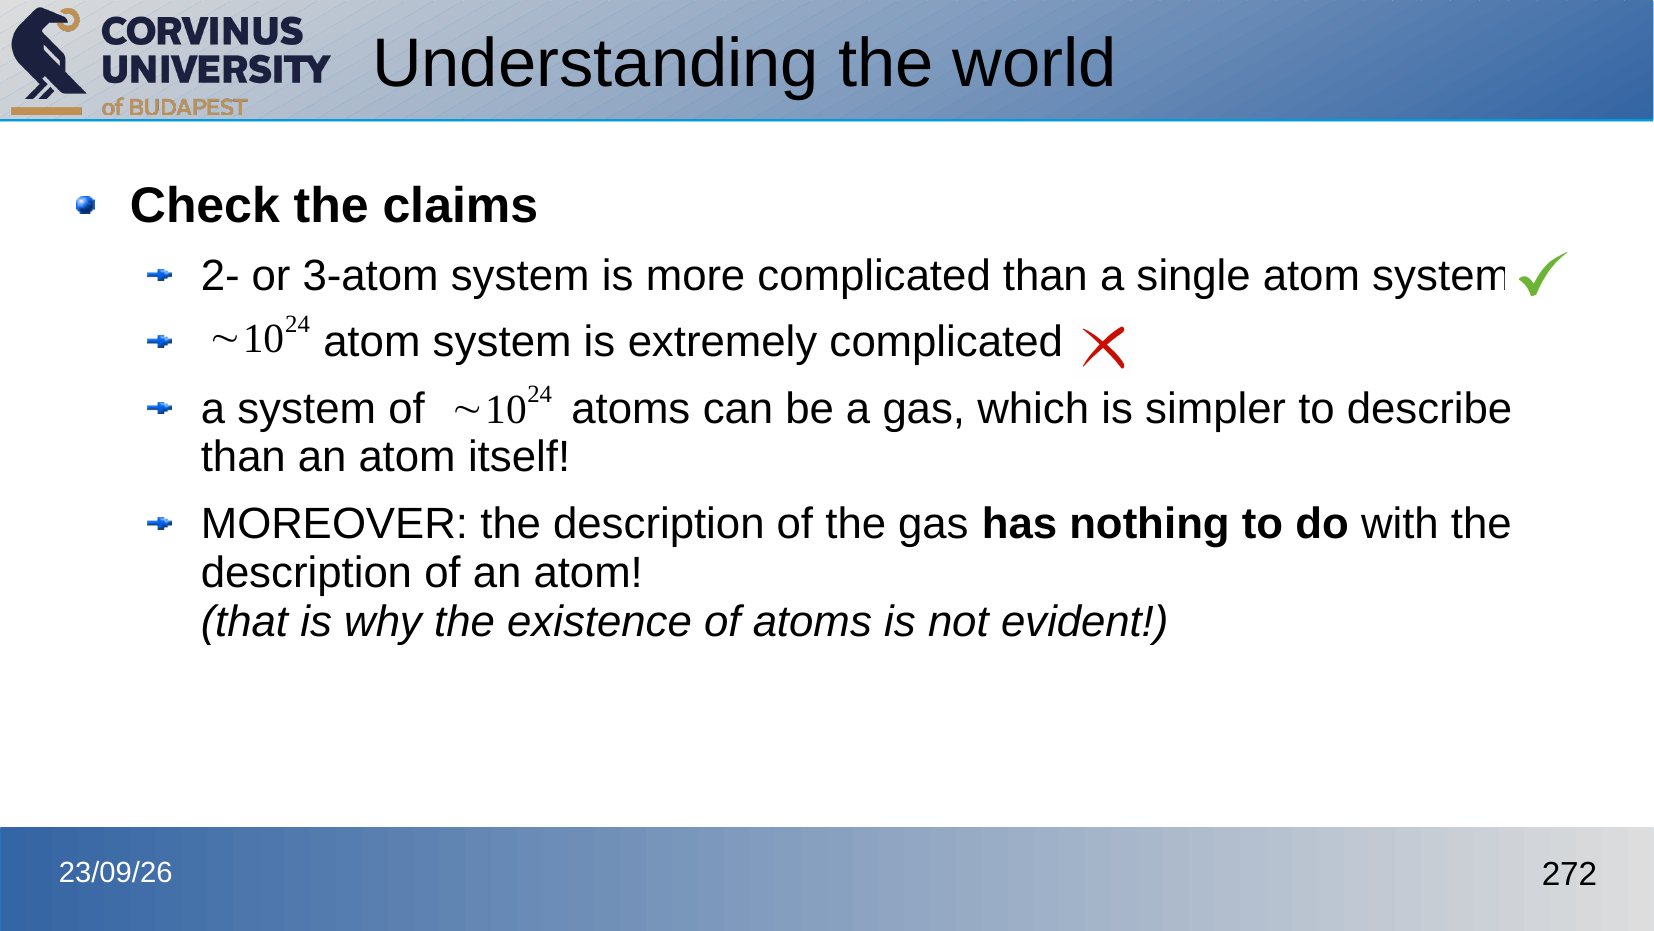

# Understanding the world
Check the claims
2- or 3-atom system is more complicated than a single atom system
 atom system is extremely complicated
a system of atoms can be a gas, which is simpler to describe than an atom itself!
MOREOVER: the description of the gas has nothing to do with the description of an atom!
(that is why the existence of atoms is not evident!)